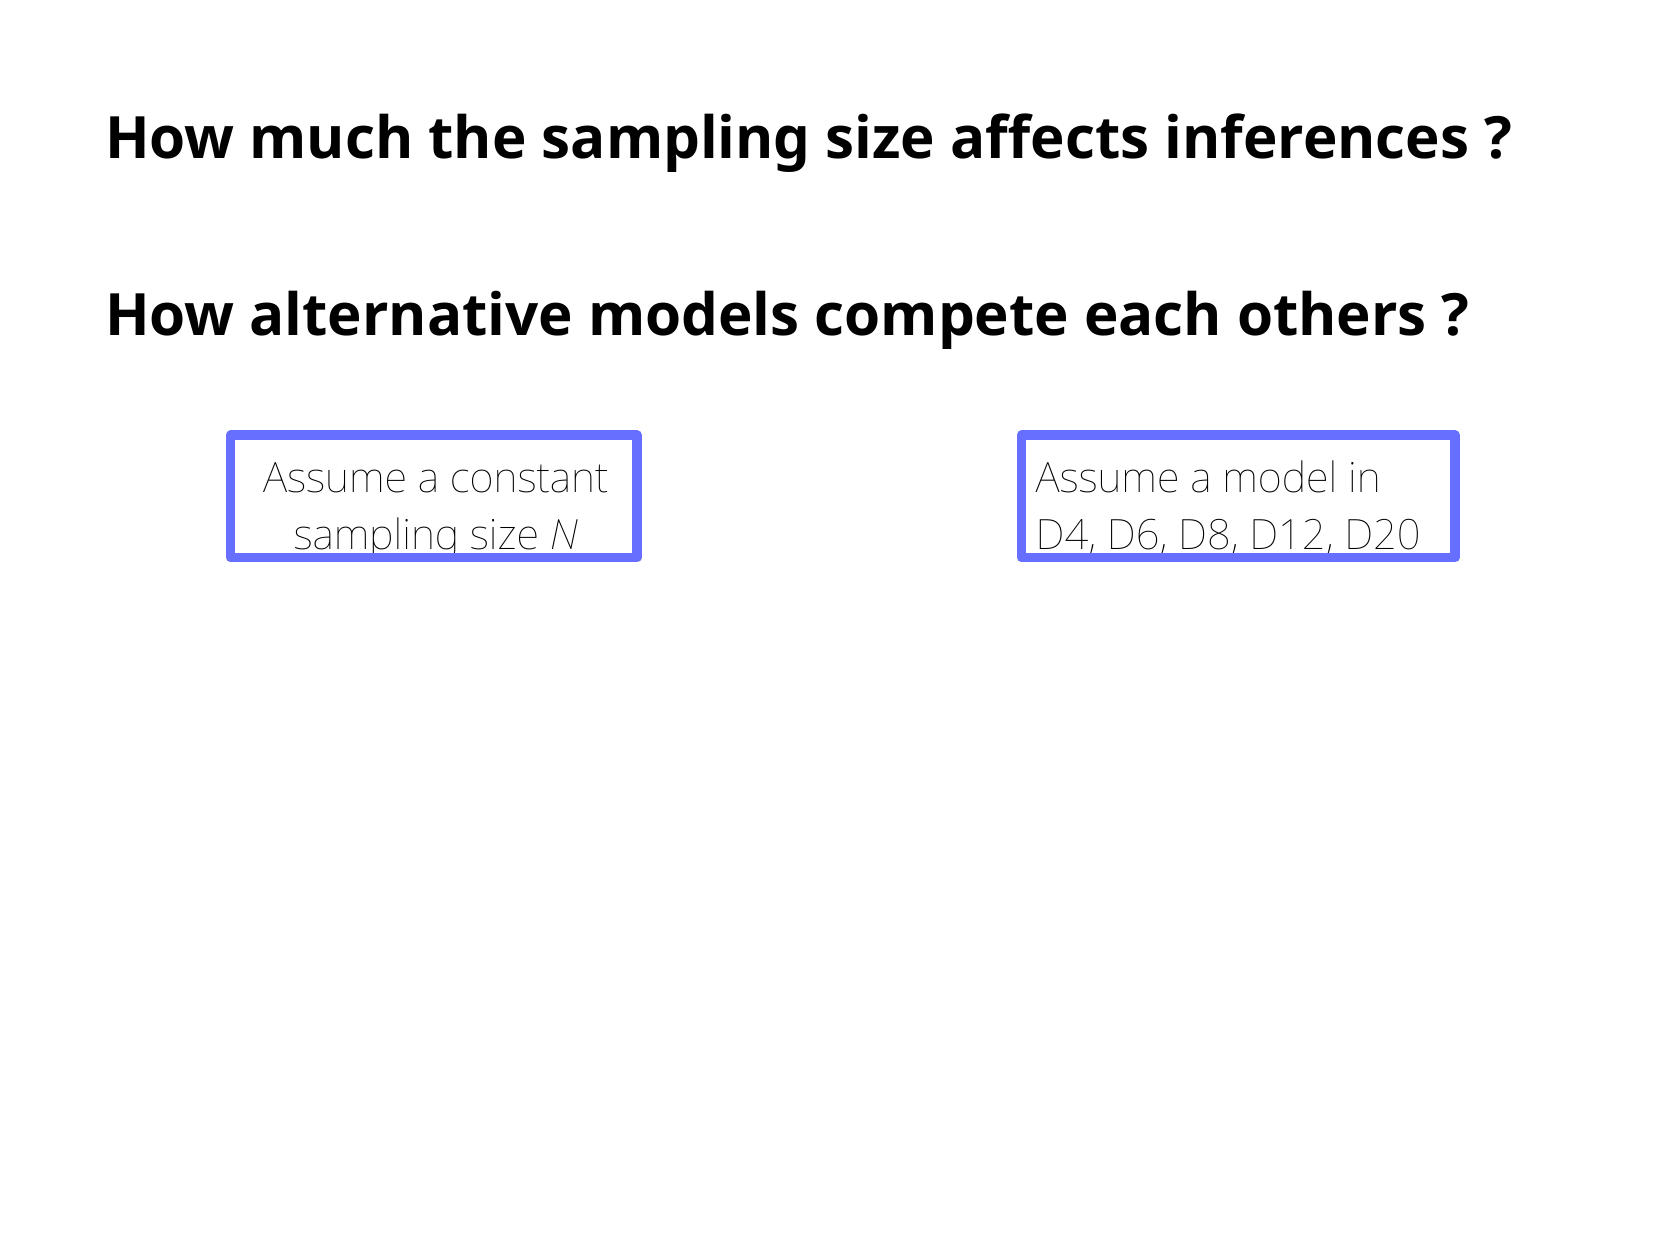

How much the sampling size affects inferences ?
How alternative models compete each others ?
Assume a constant sampling size N
Assume a model in
D4, D6, D8, D12, D20